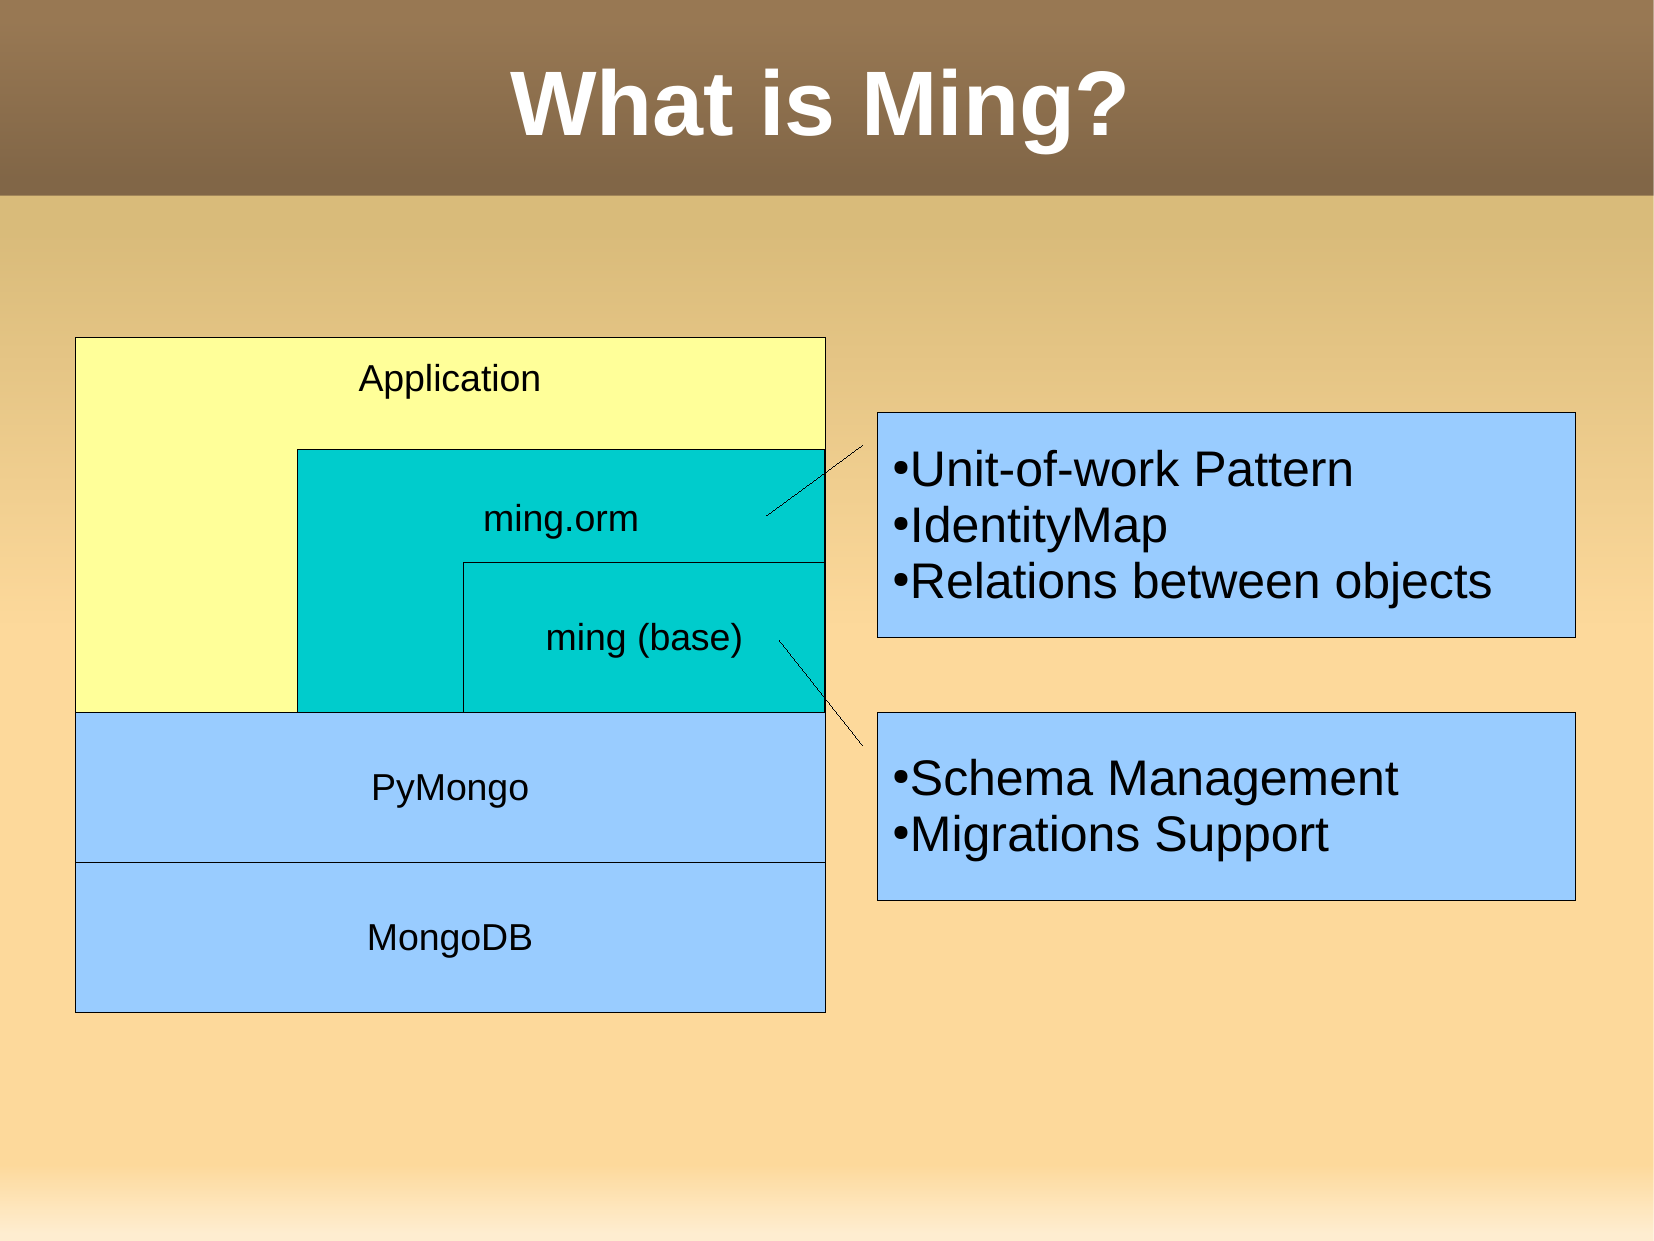

# What is Ming?
Application
Unit-of-work Pattern
IdentityMap
Relations between objects
ming.orm
ming (base)
PyMongo
Schema Management
Migrations Support
MongoDB